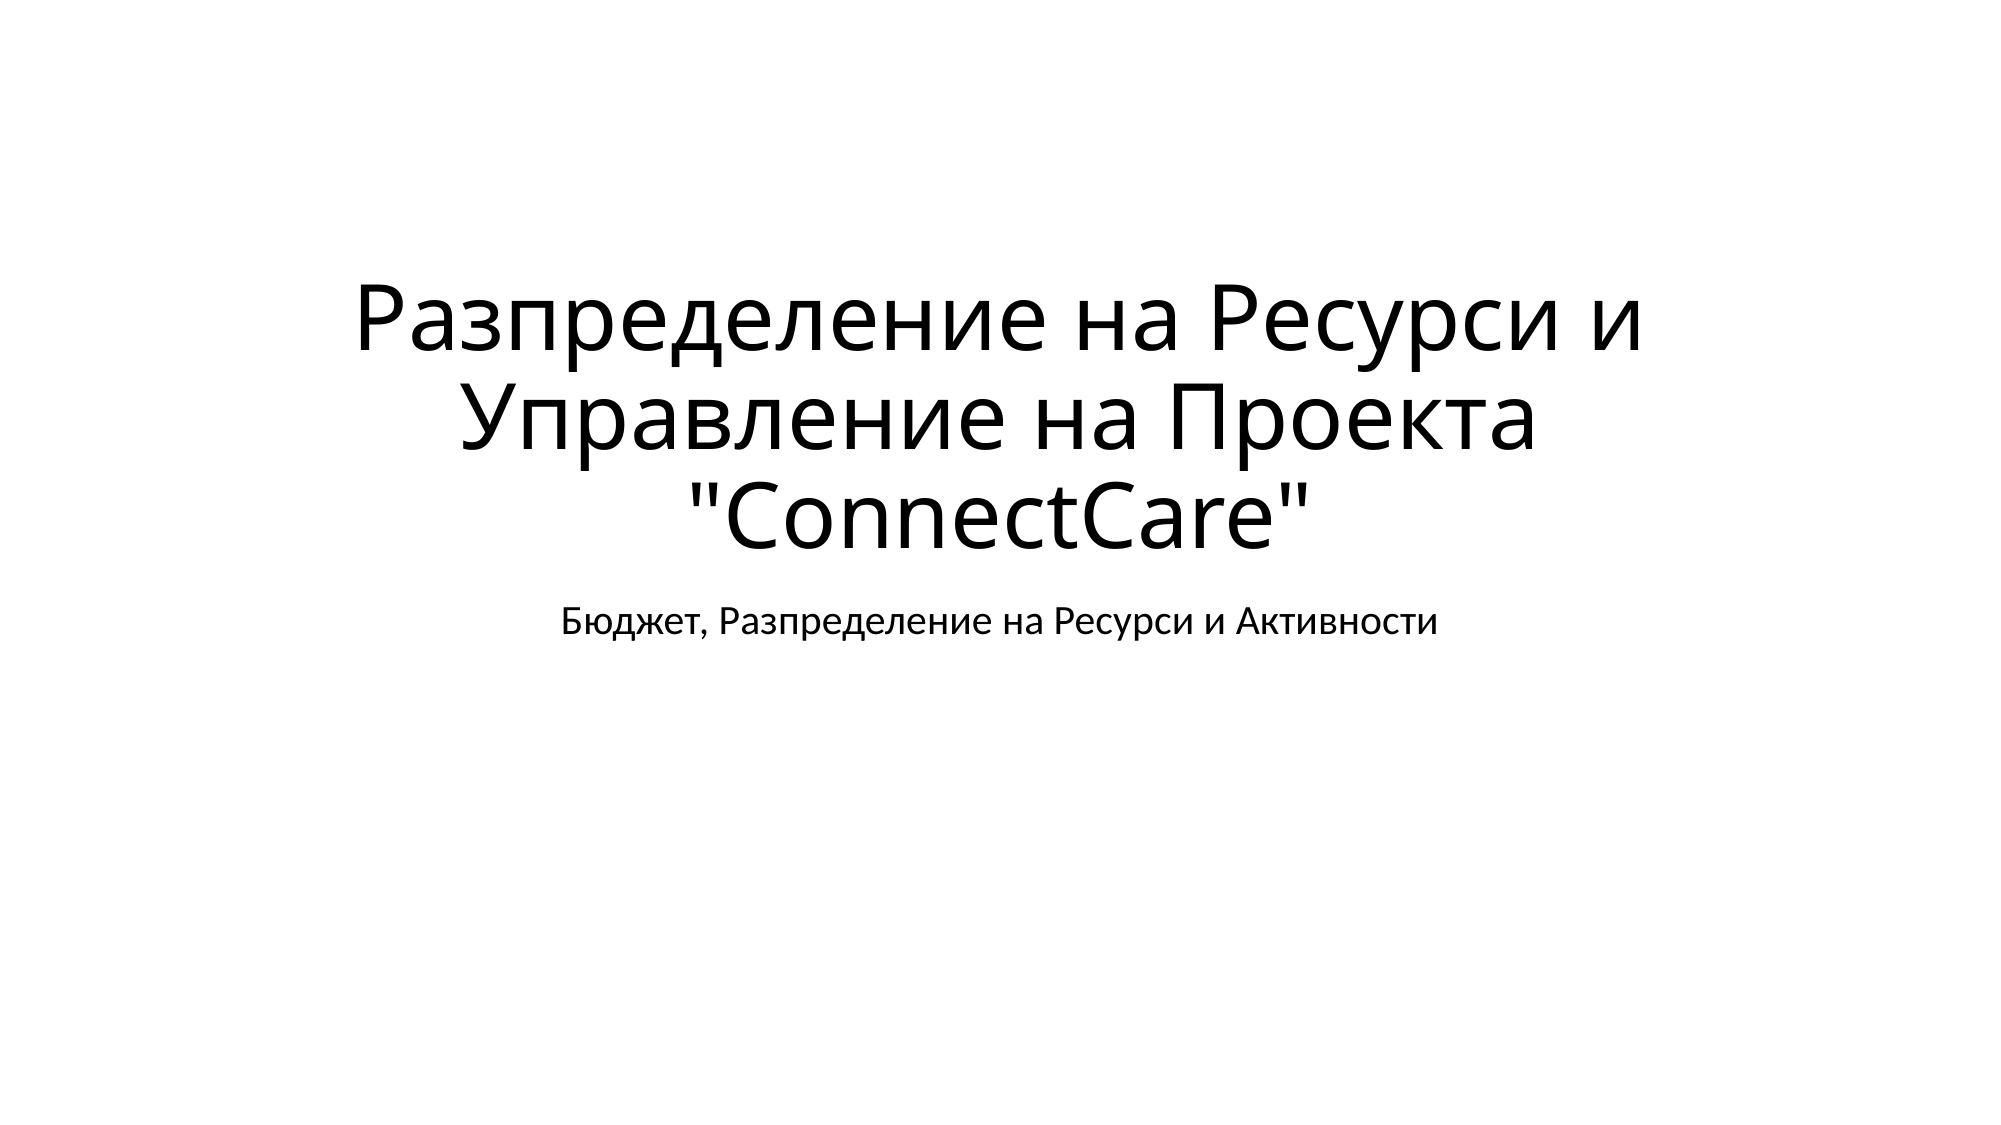

# Разпределение на Ресурси и Управление на Проекта "ConnectCare"
Бюджет, Разпределение на Ресурси и Активности